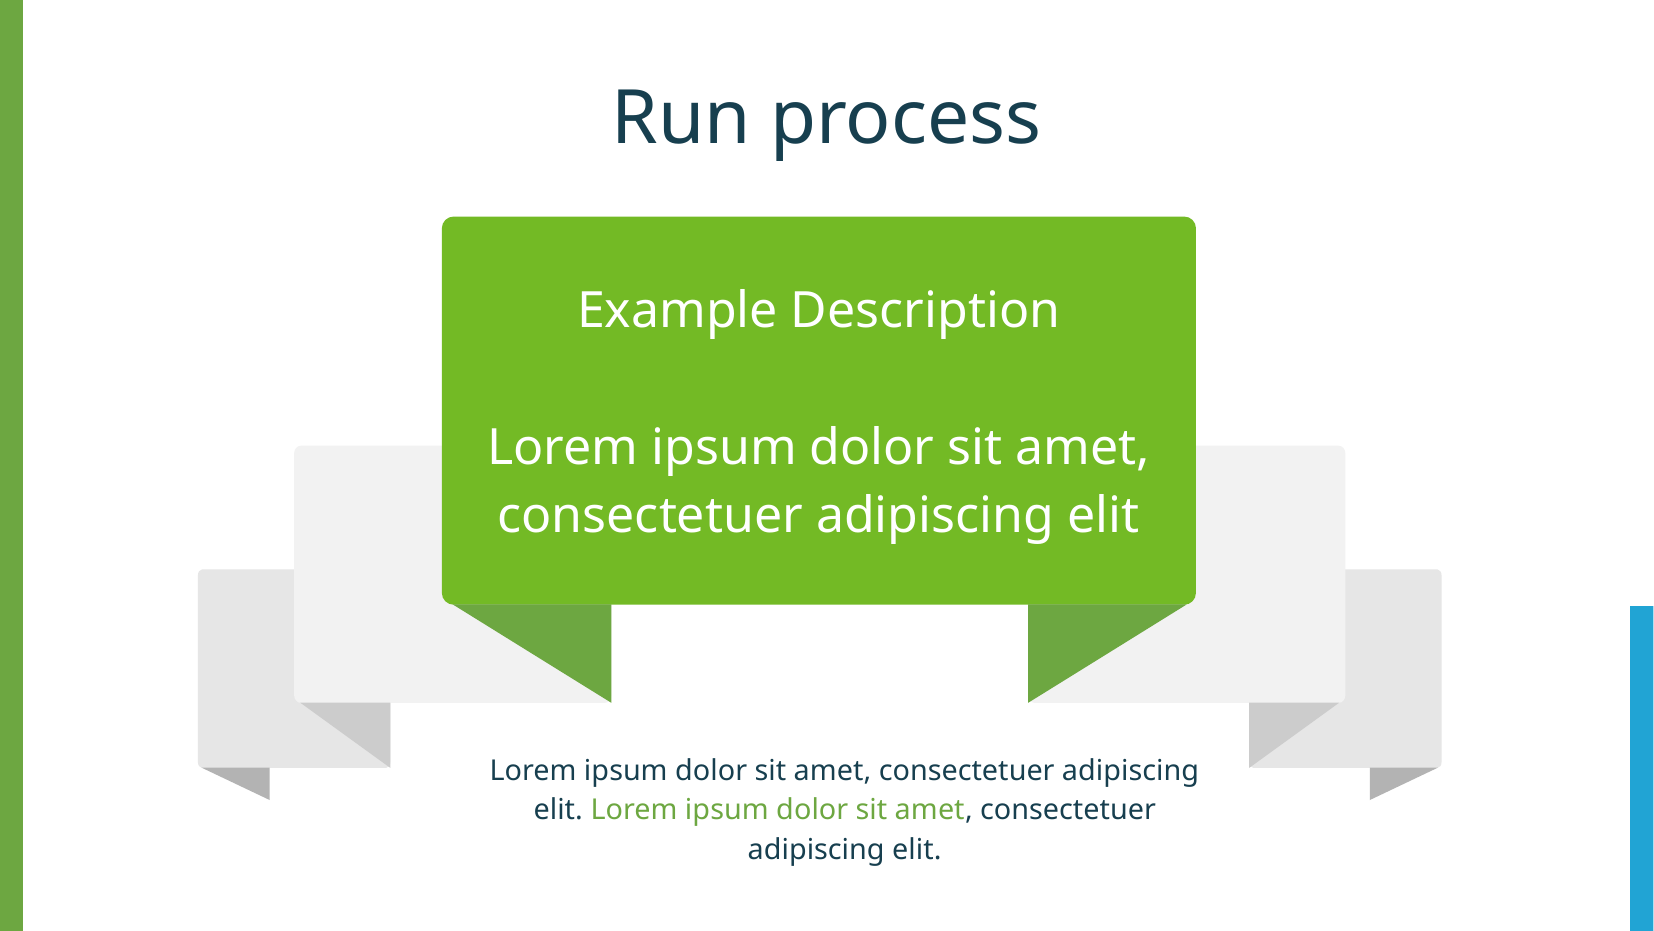

# Run process
Example Description
Lorem ipsum dolor sit amet,
consectetuer adipiscing elit
Lorem ipsum dolor sit amet, consectetuer adipiscing elit. Lorem ipsum dolor sit amet, consectetuer adipiscing elit.